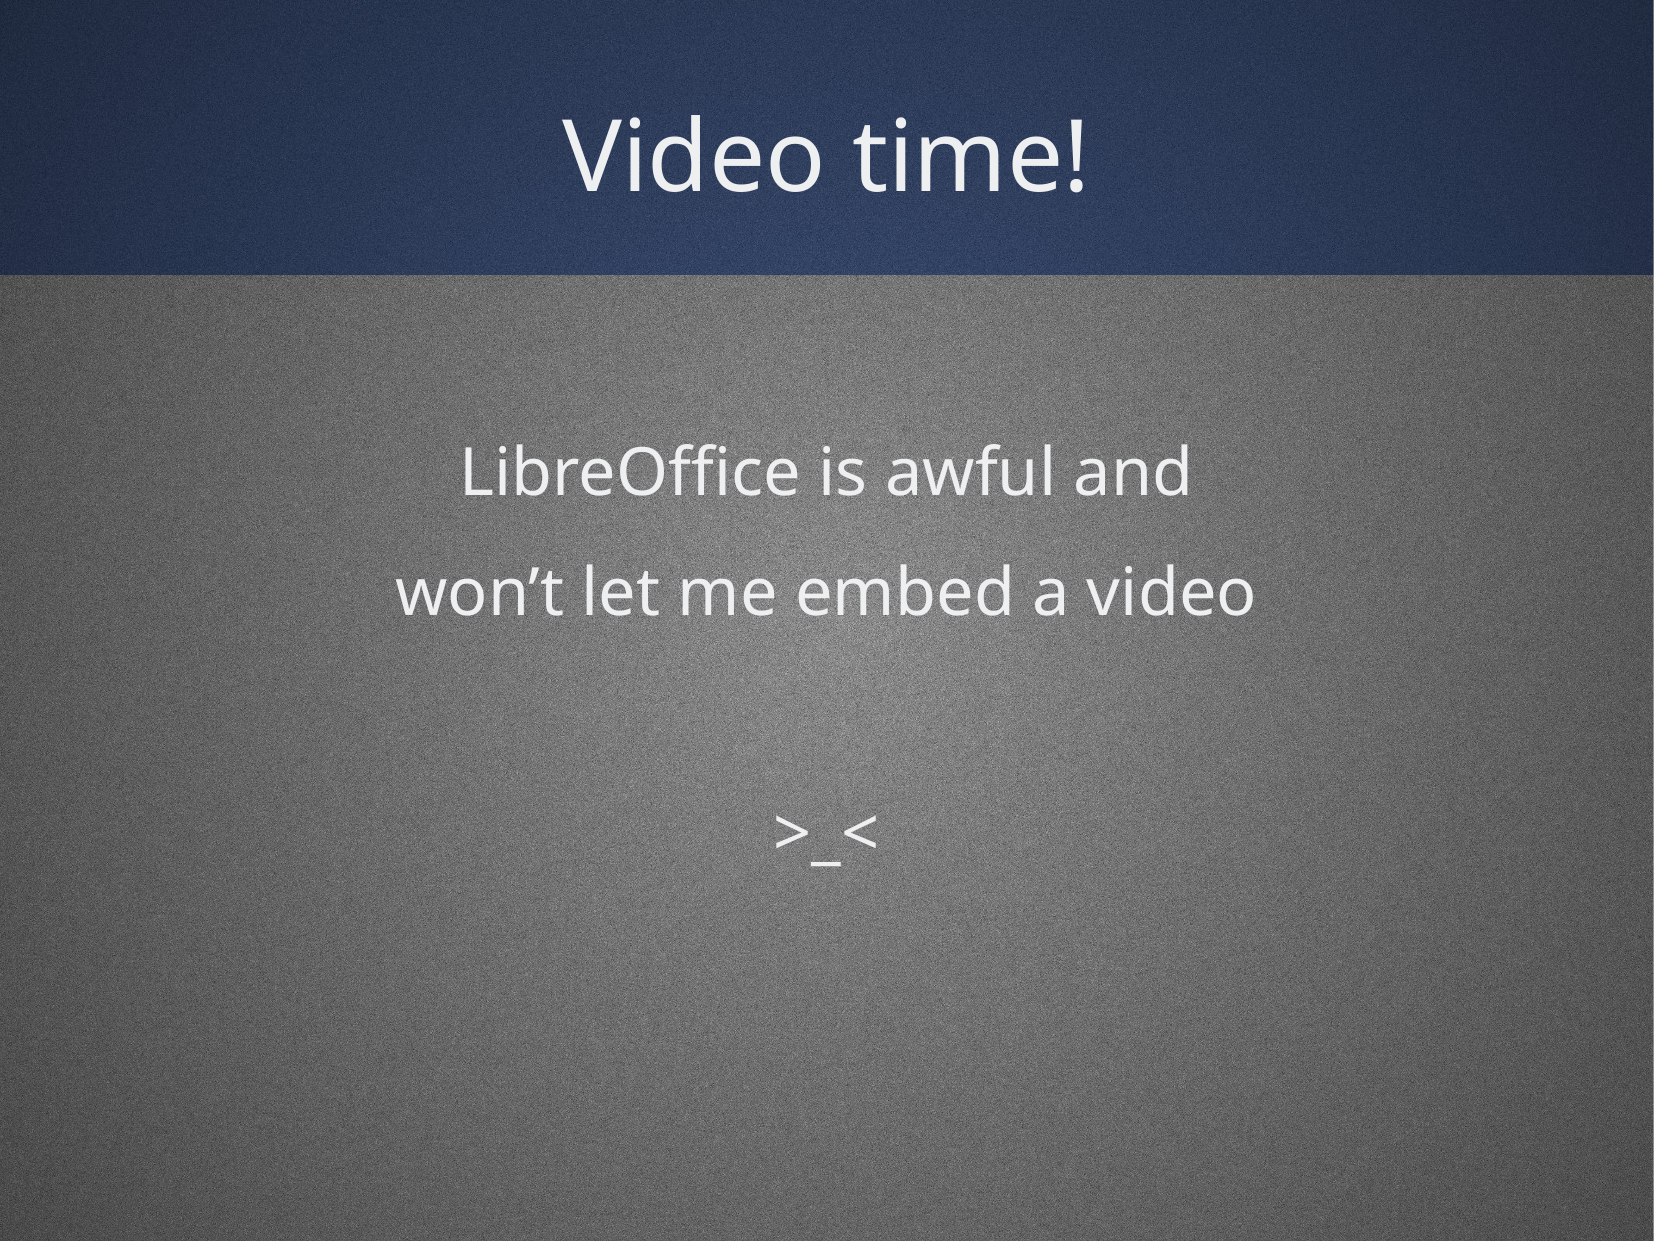

# Video time!
LibreOffice is awful and
won’t let me embed a video
>_<